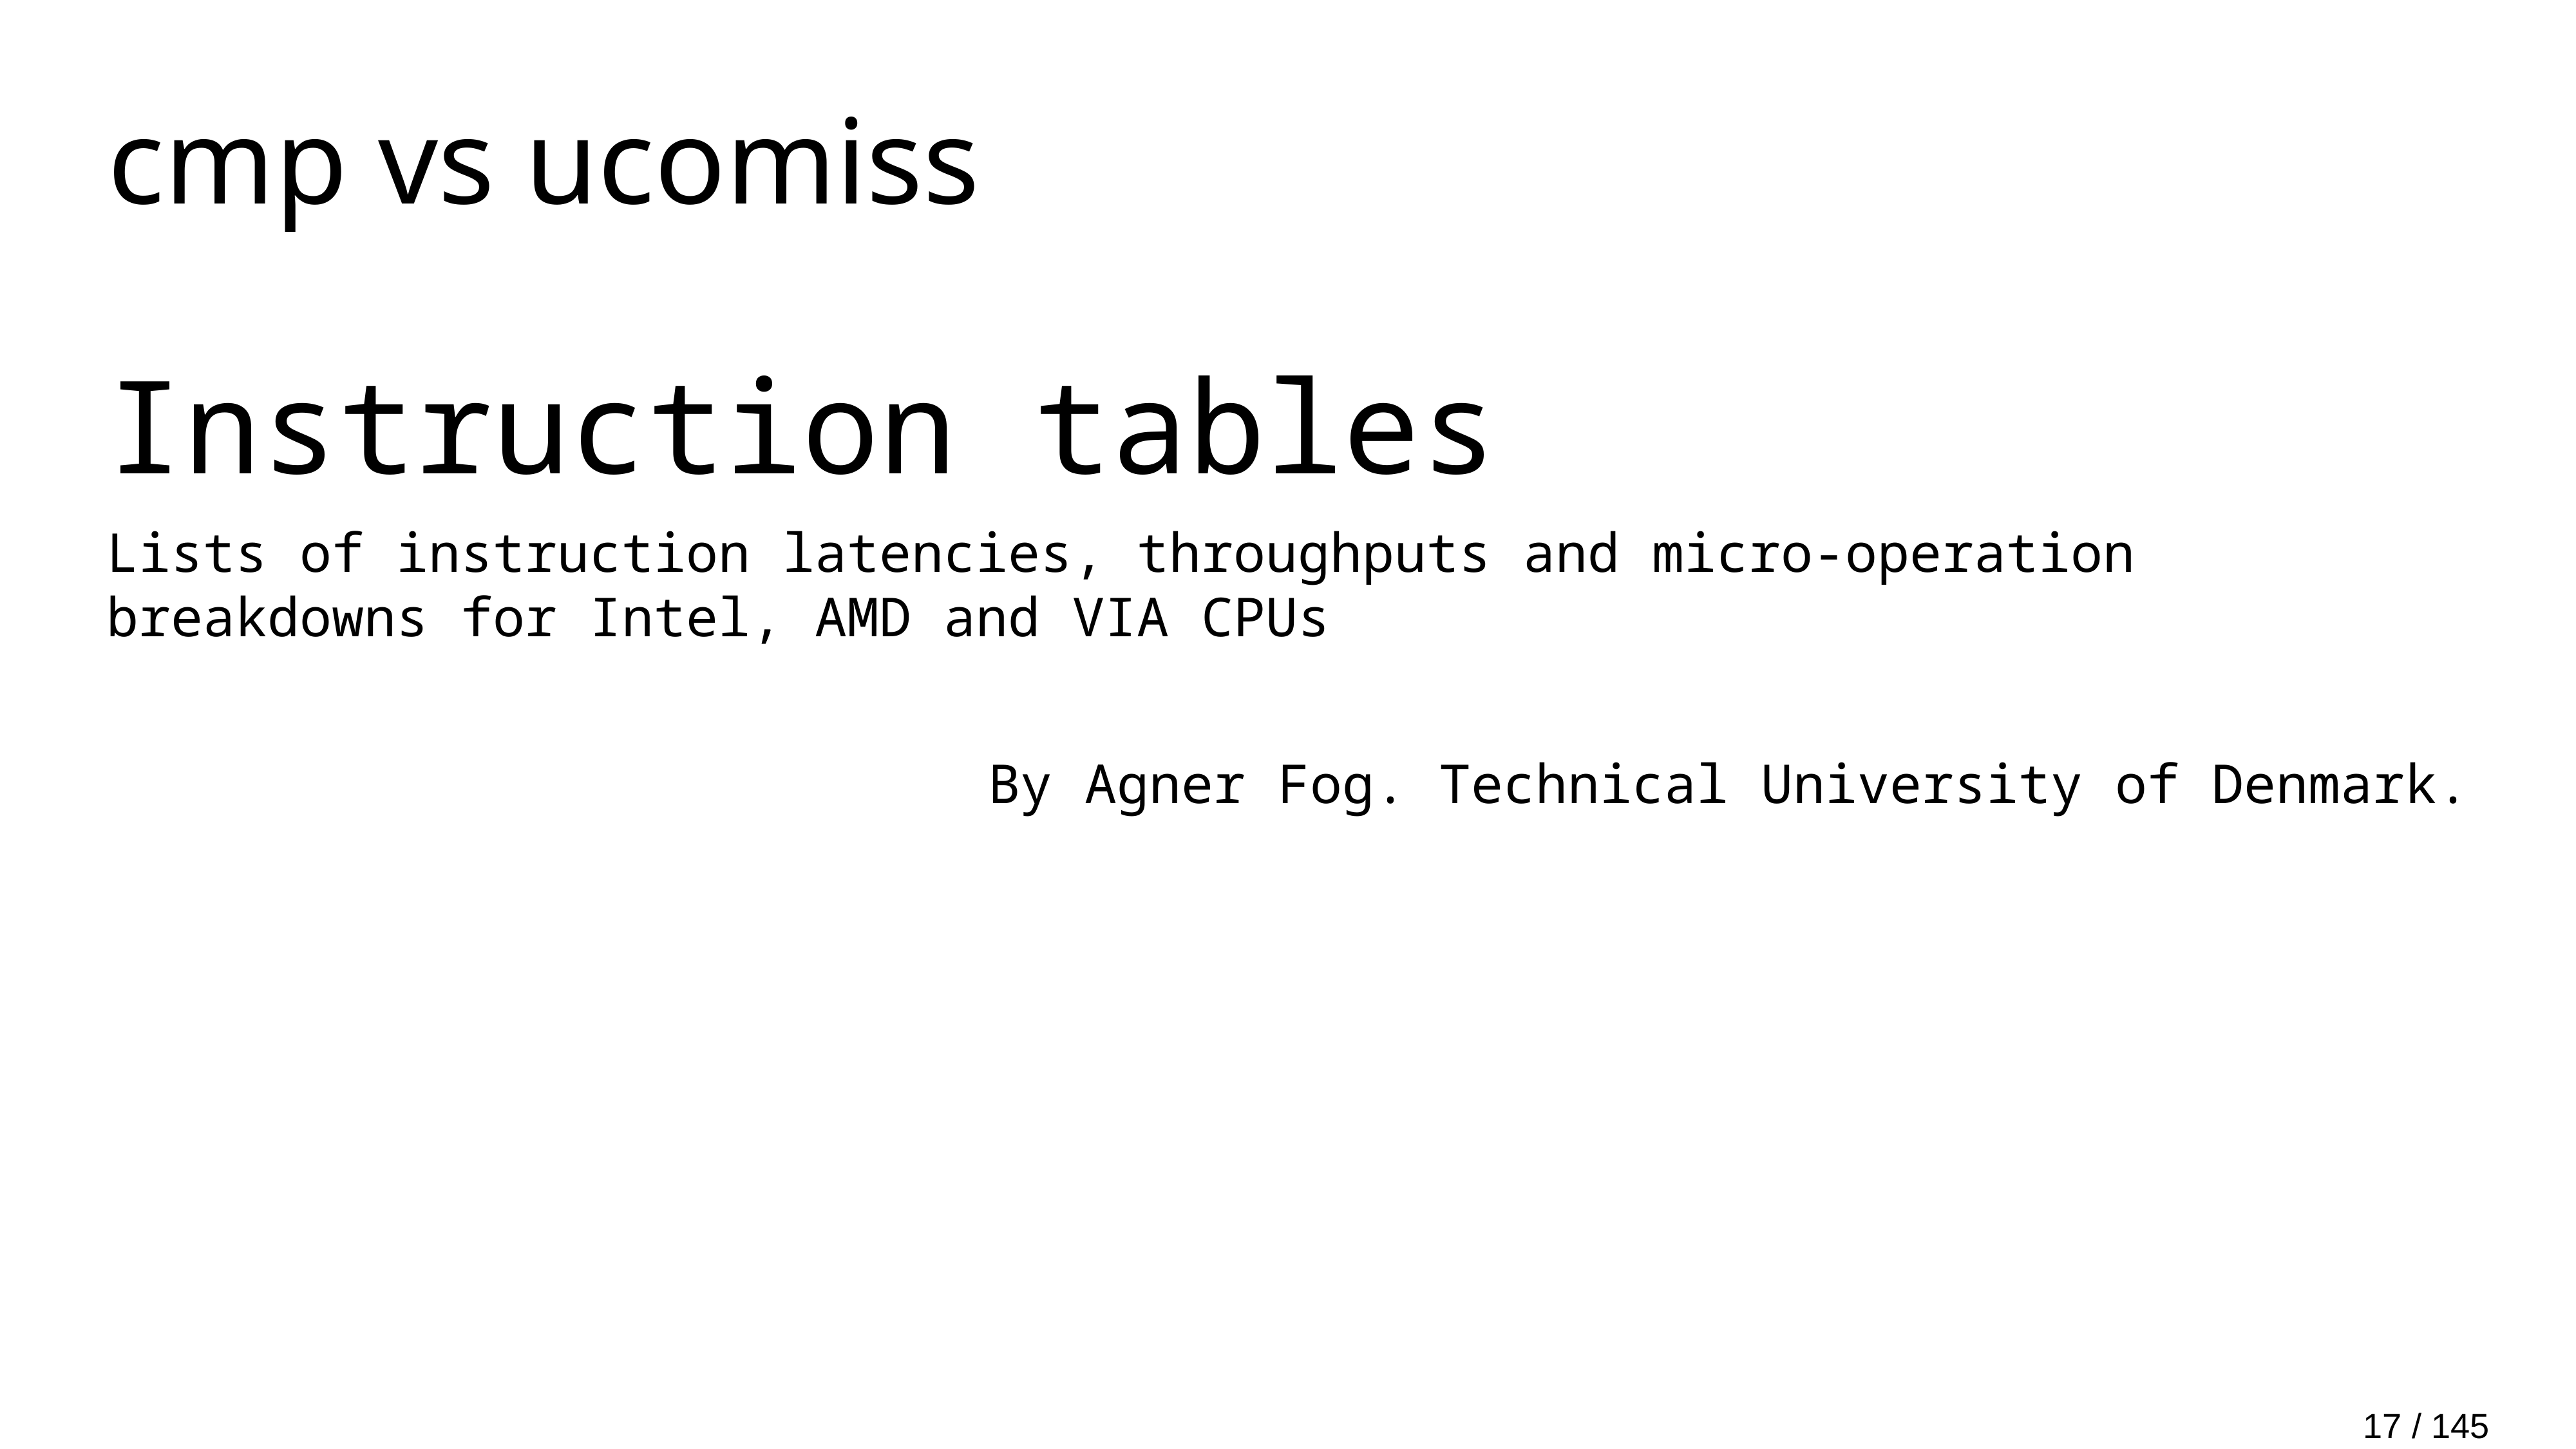

# cmp vs ucomiss
Instruction tables
Lists of instruction latencies, throughputs and micro-operation breakdowns for Intel, AMD and VIA CPUs
By Agner Fog. Technical University of Denmark.